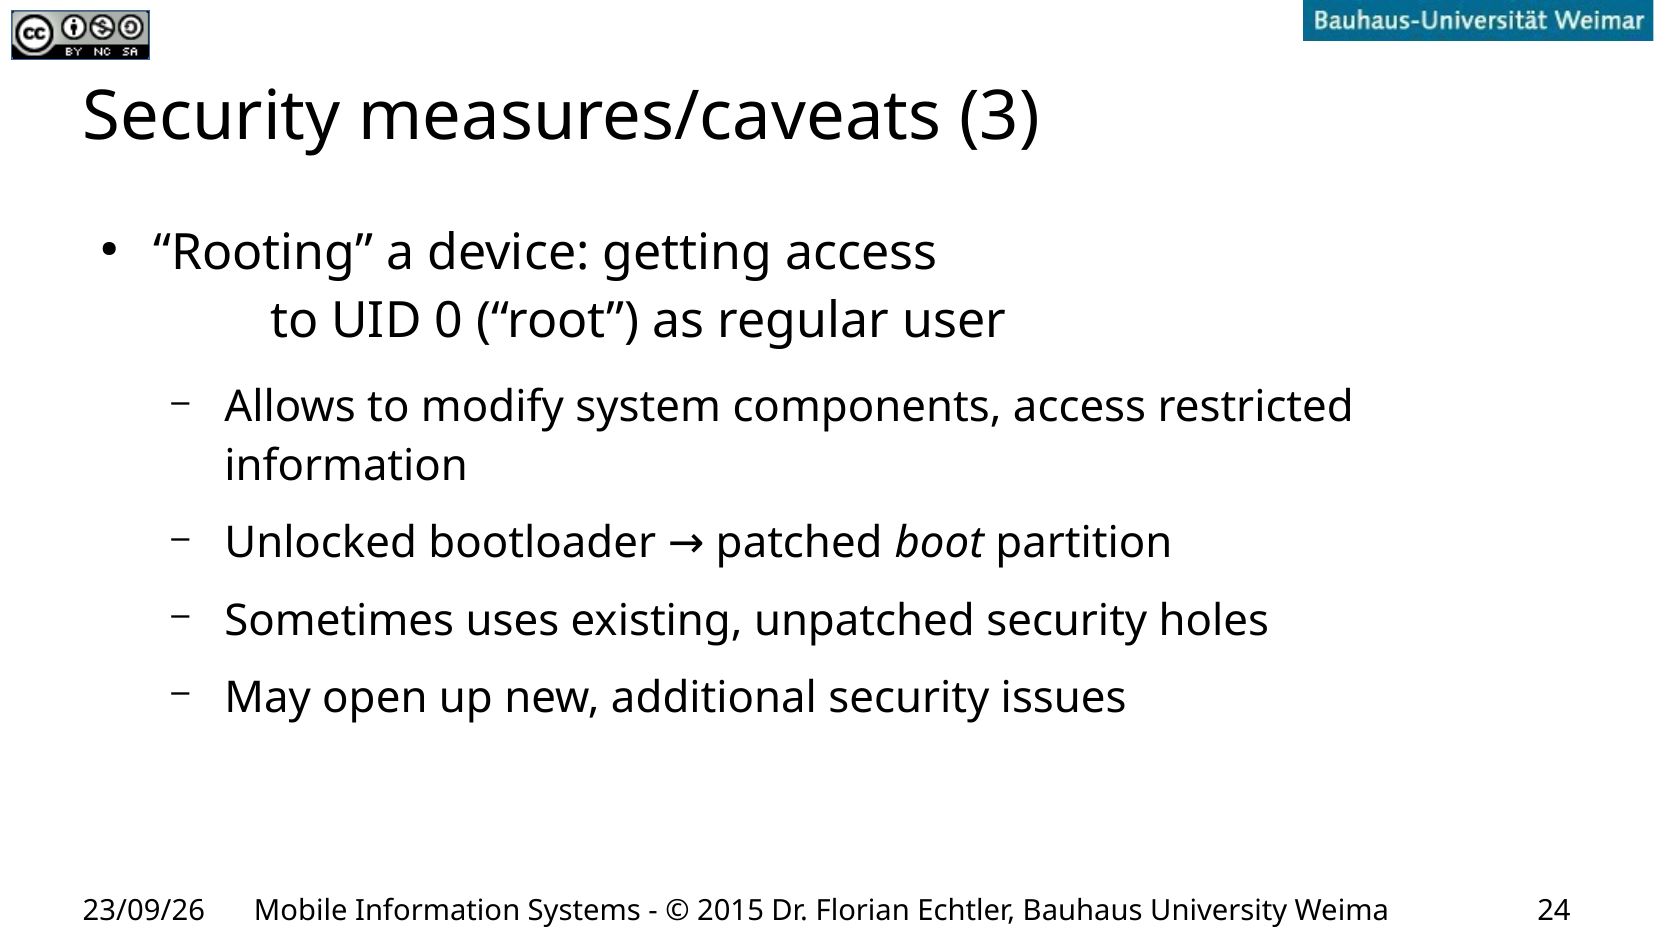

# Security measures/caveats (3)
“Rooting” a device: getting access to UID 0 (“root”) as regular user
Allows to modify system components, access restricted information
Unlocked bootloader → patched boot partition
Sometimes uses existing, unpatched security holes
May open up new, additional security issues
Mobile Information Systems - © 2015 Dr. Florian Echtler, Bauhaus University Weimar
24